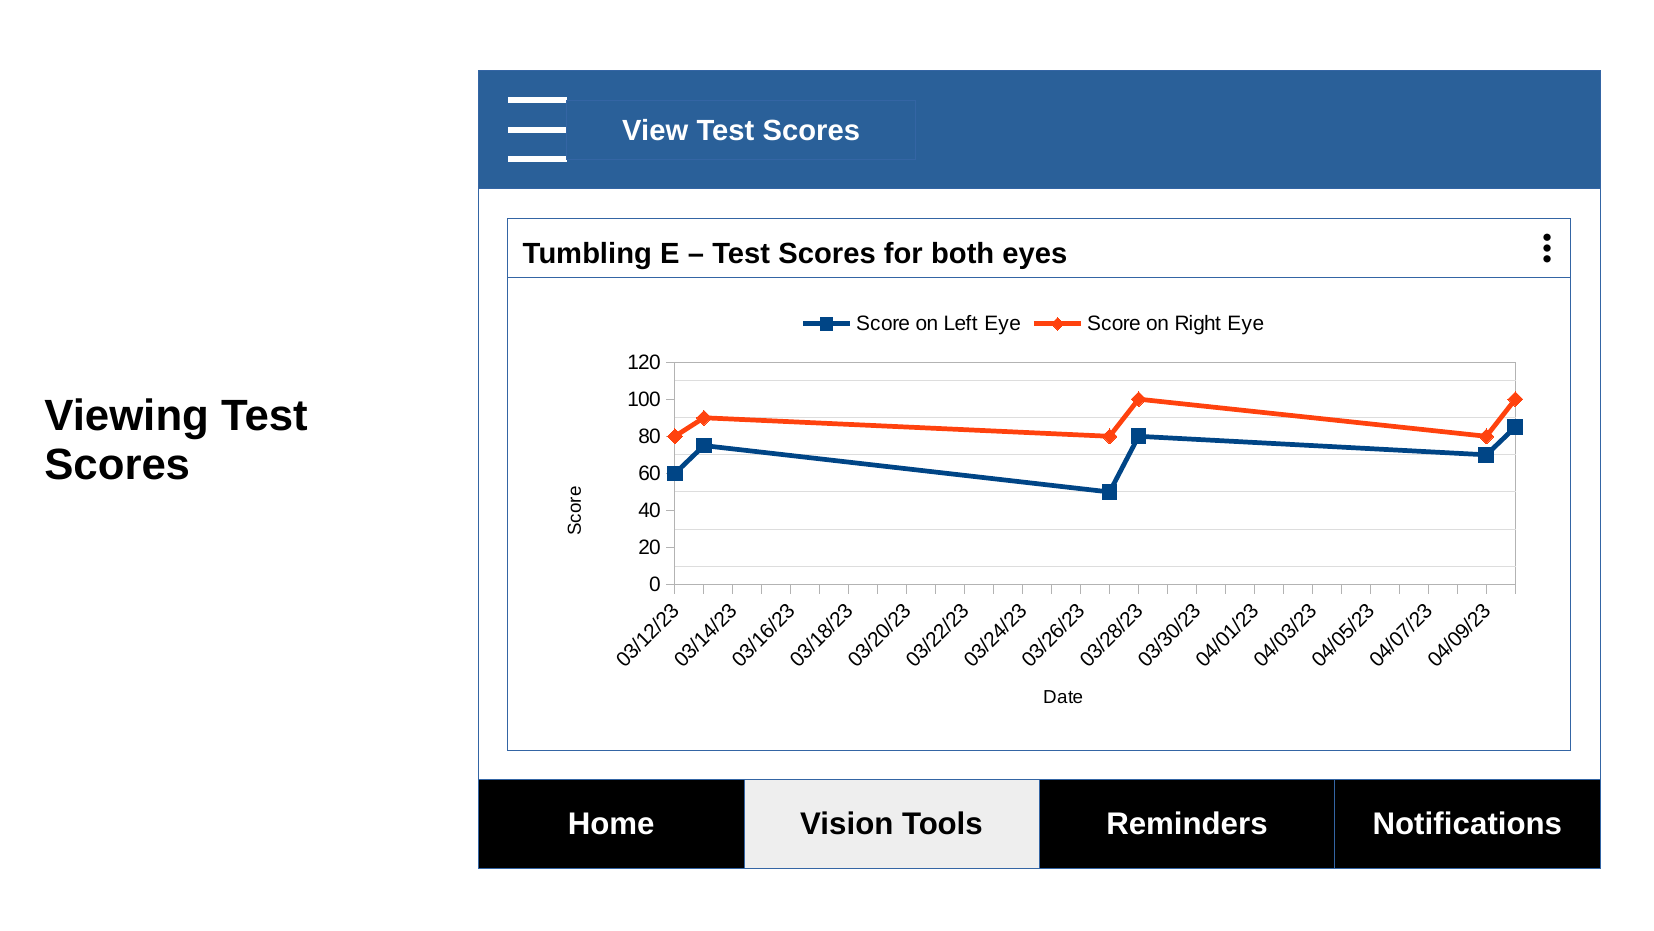

View Test Scores
Tumbling E – Test Scores for both eyes
### Chart
| Category | Score on Left Eye | Score on Right Eye |
|---|---|---|
| 44997 | 60.0 | 80.0 |
| 45012 | 50.0 | 80.0 |
| 45025 | 70.0 | 80.0 |
| 44998 | 75.0 | 90.0 |
| 45013 | 80.0 | 100.0 |
| 45026 | 85.0 | 100.0 |Viewing Test Scores
Home
Vision Tools
Reminders
Notifications